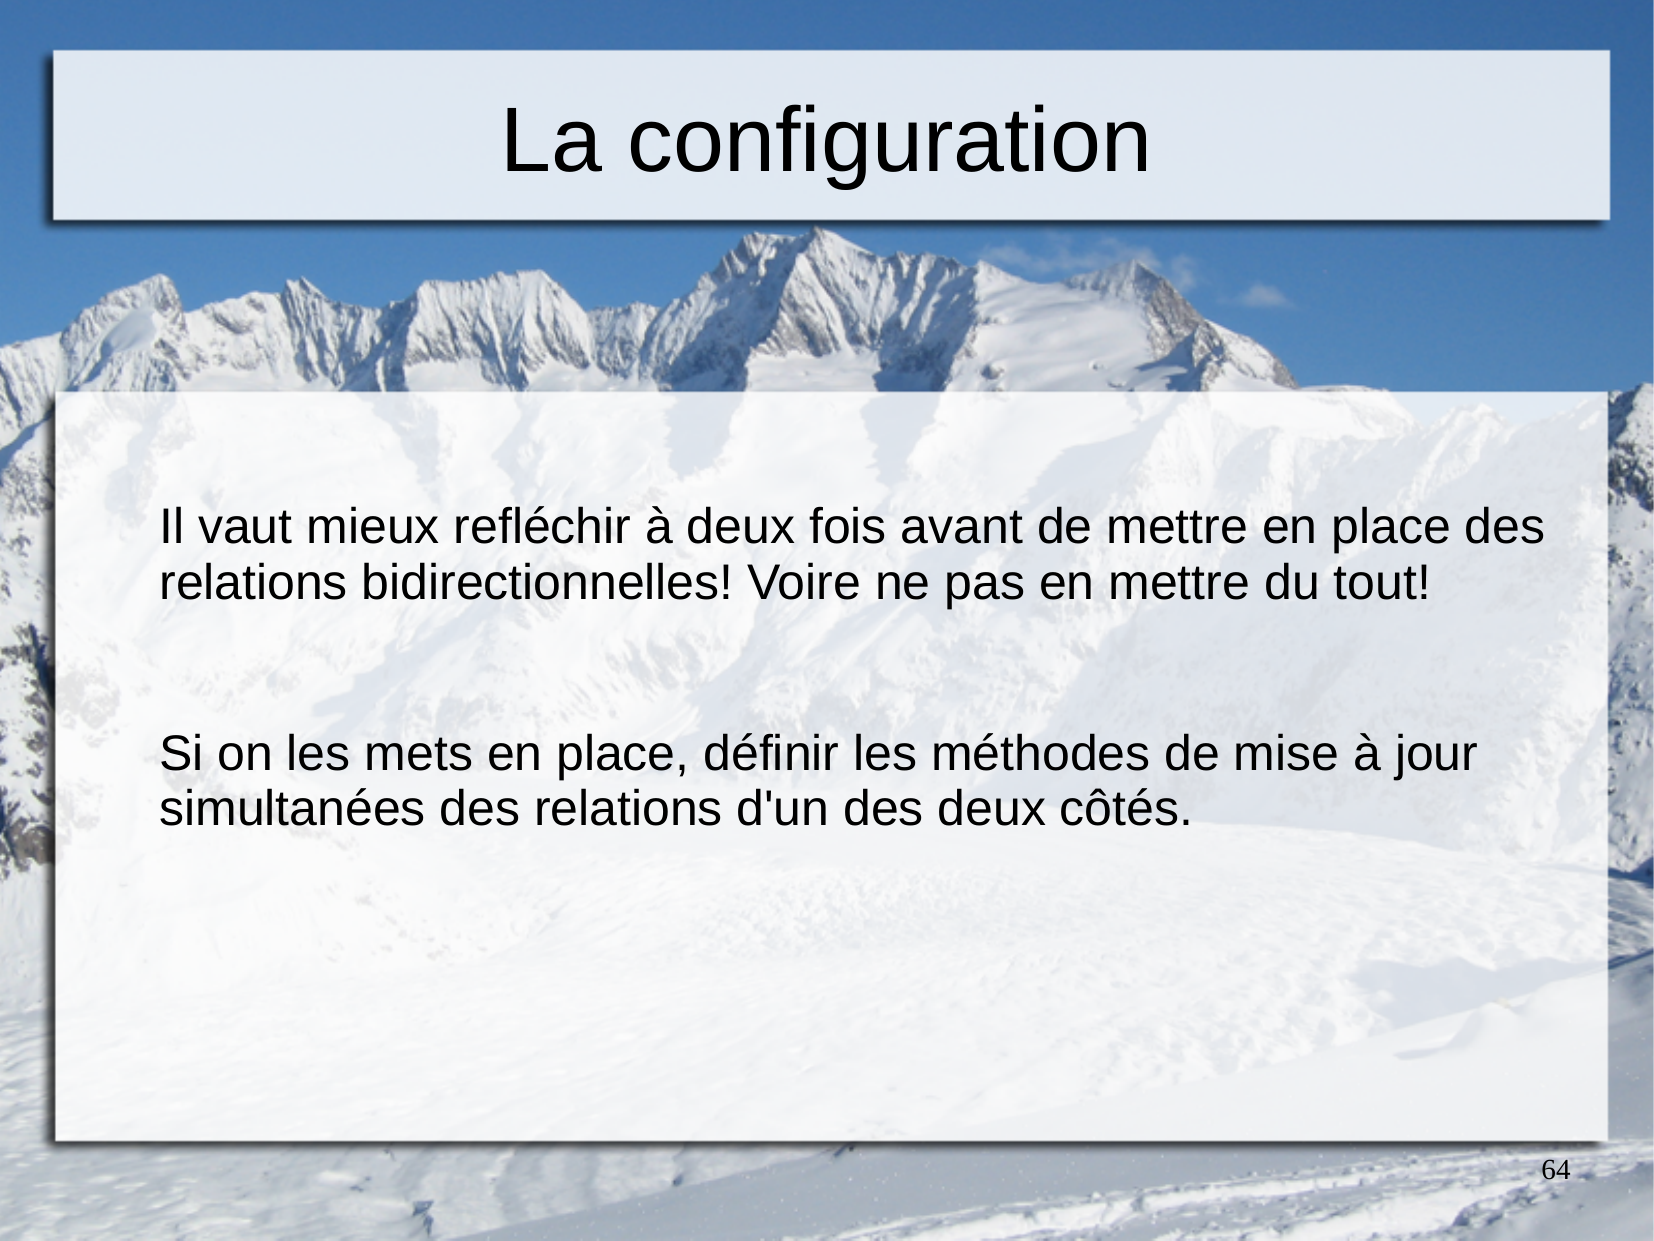

# La configuration
Il vaut mieux refléchir à deux fois avant de mettre en place des relations bidirectionnelles! Voire ne pas en mettre du tout!
Si on les mets en place, définir les méthodes de mise à jour simultanées des relations d'un des deux côtés.
64